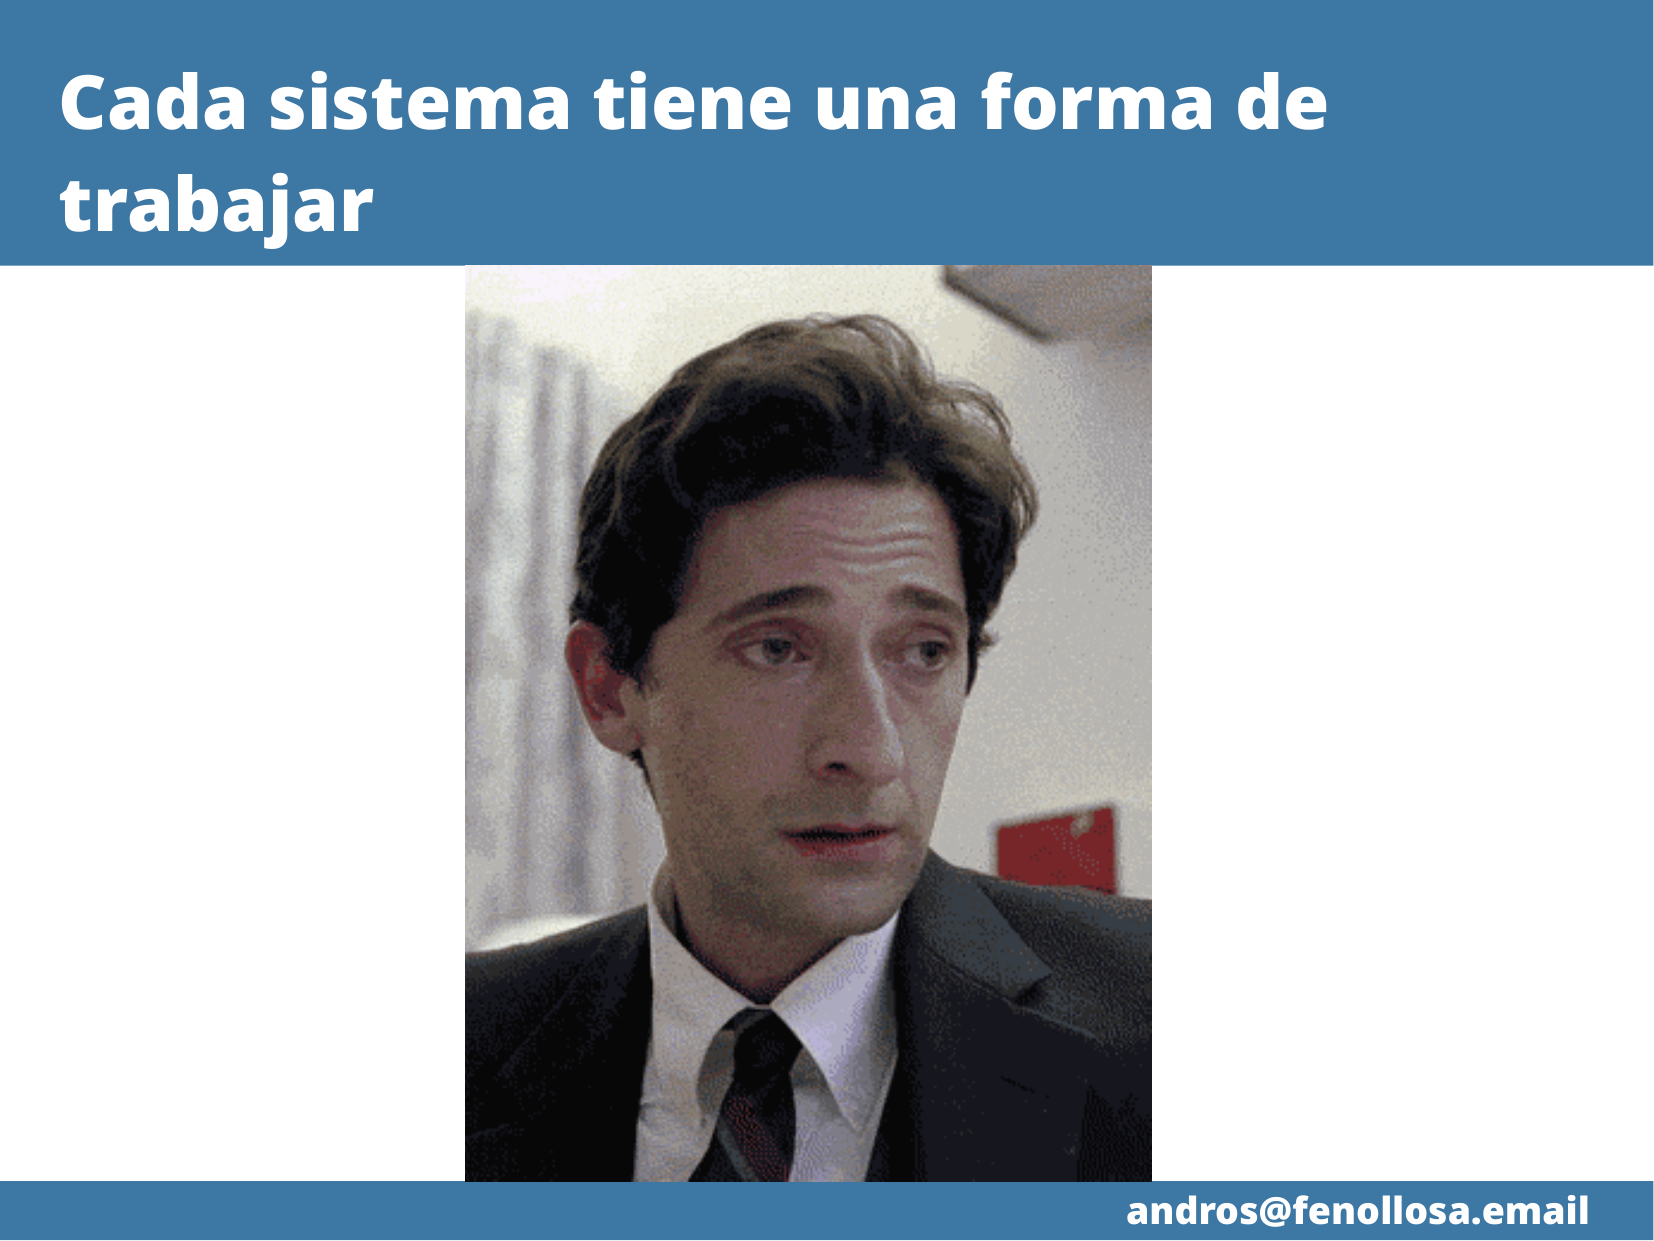

# Cada sistema tiene una forma de trabajar